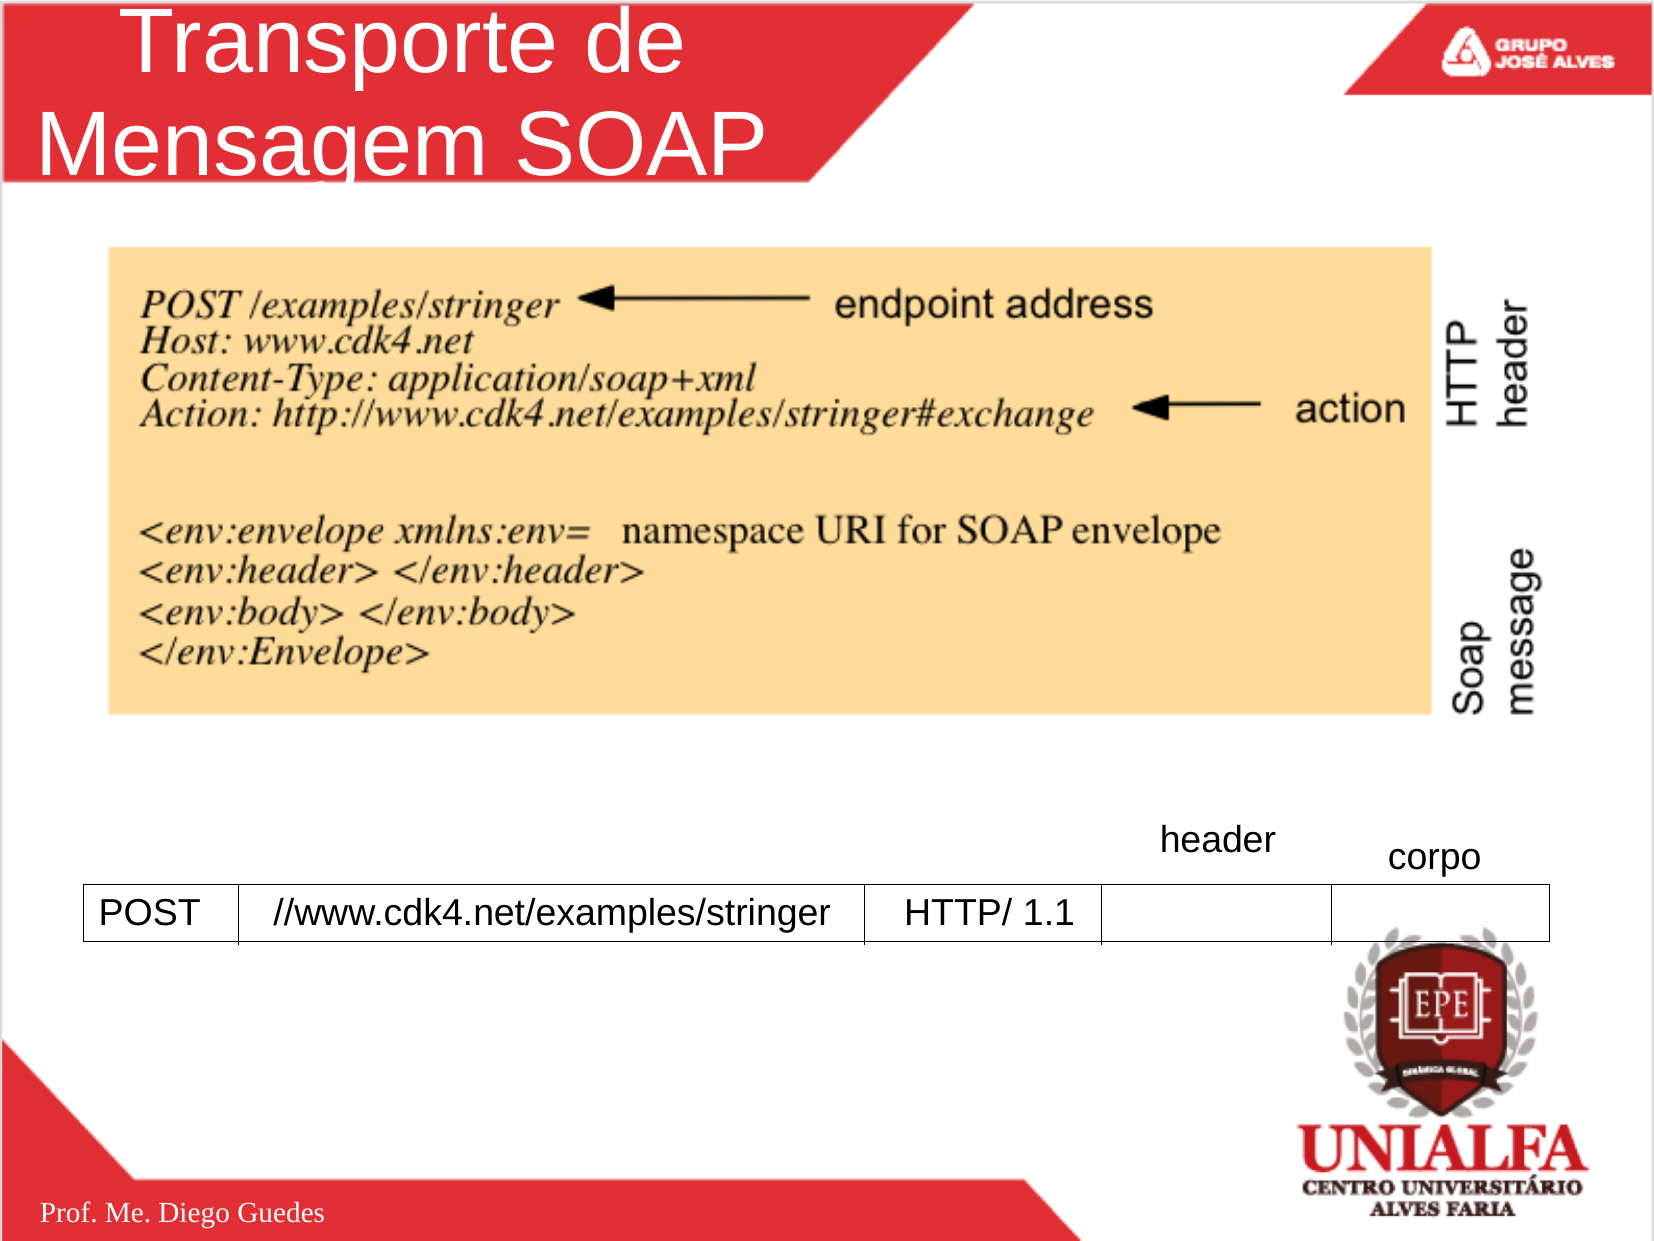

# Transporte de Mensagem SOAP
header
corpo
POST //www.cdk4.net/examples/stringer HTTP/ 1.1